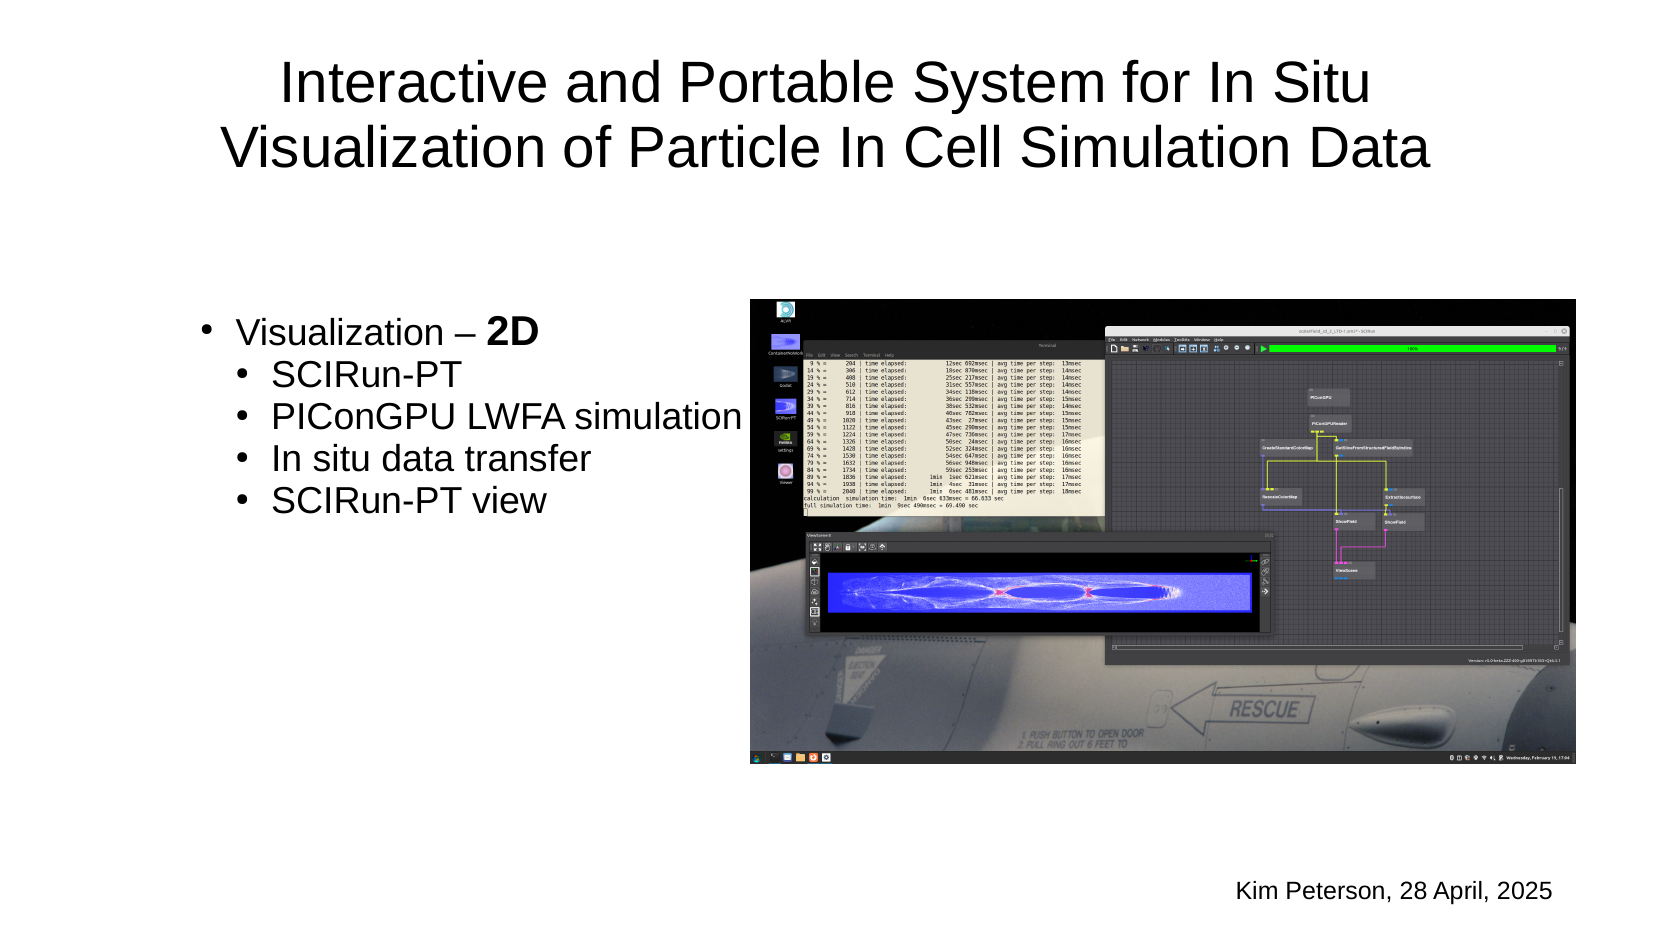

# Interactive and Portable System for In Situ
Visualization of Particle In Cell Simulation Data
Visualization – 2D
SCIRun-PT
PIConGPU LWFA simulation
In situ data transfer
SCIRun-PT view
Kim Peterson, 28 April, 2025